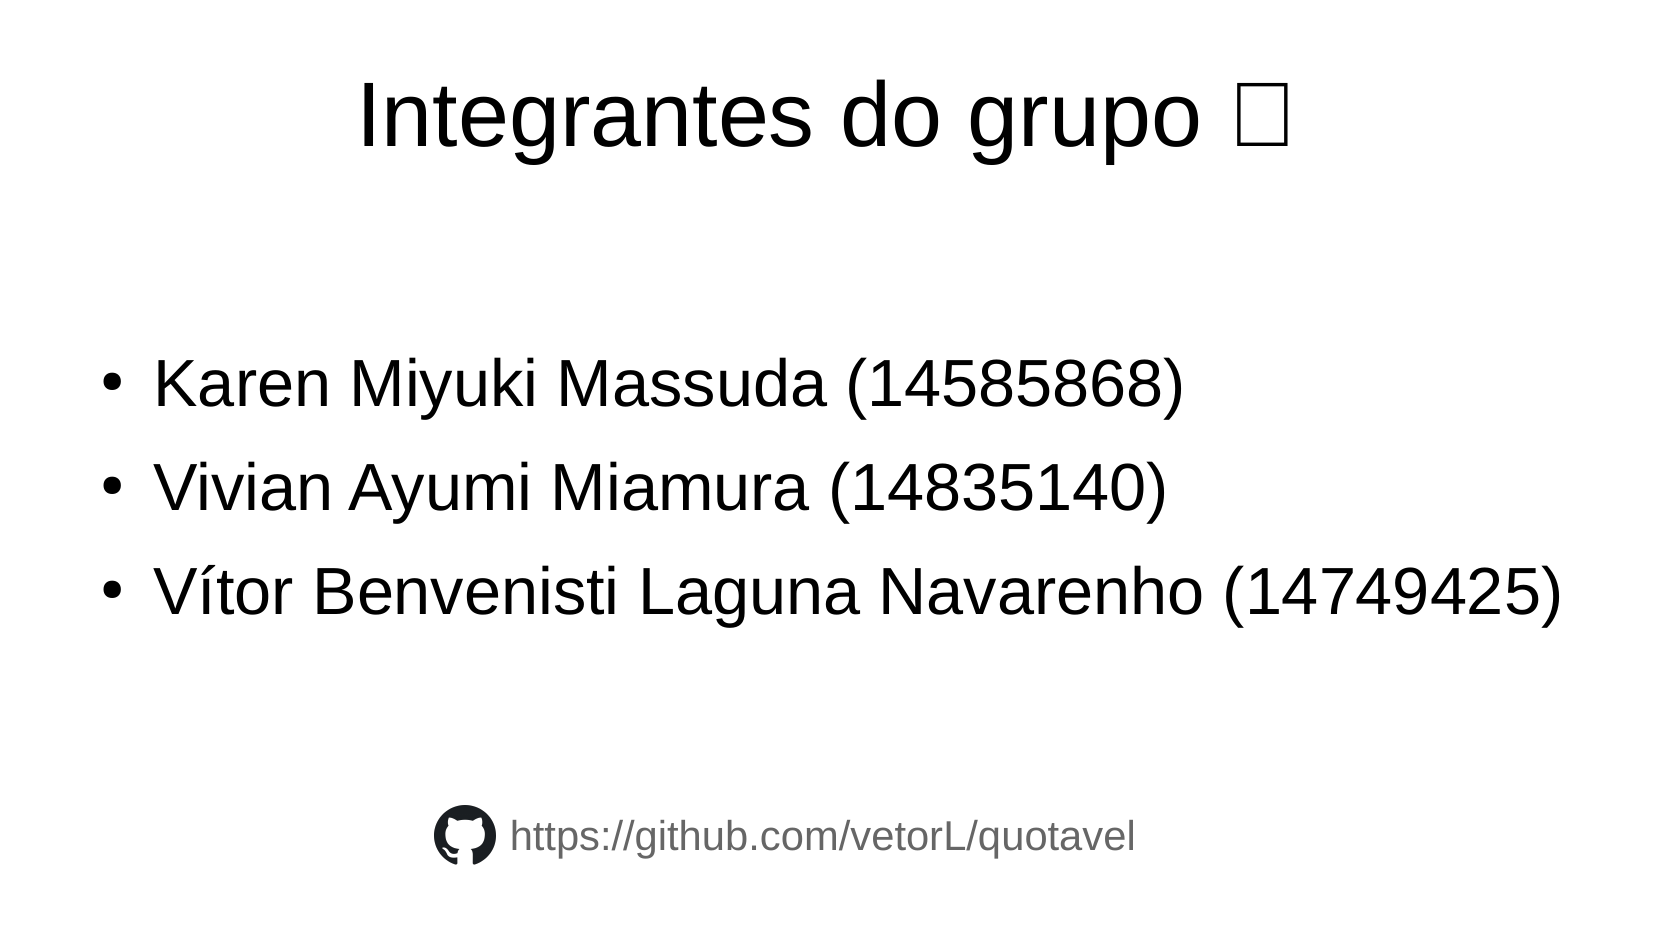

# Integrantes do grupo 👥
Karen Miyuki Massuda (14585868)
Vivian Ayumi Miamura (14835140)
Vítor Benvenisti Laguna Navarenho (14749425)
https://github.com/vetorL/quotavel